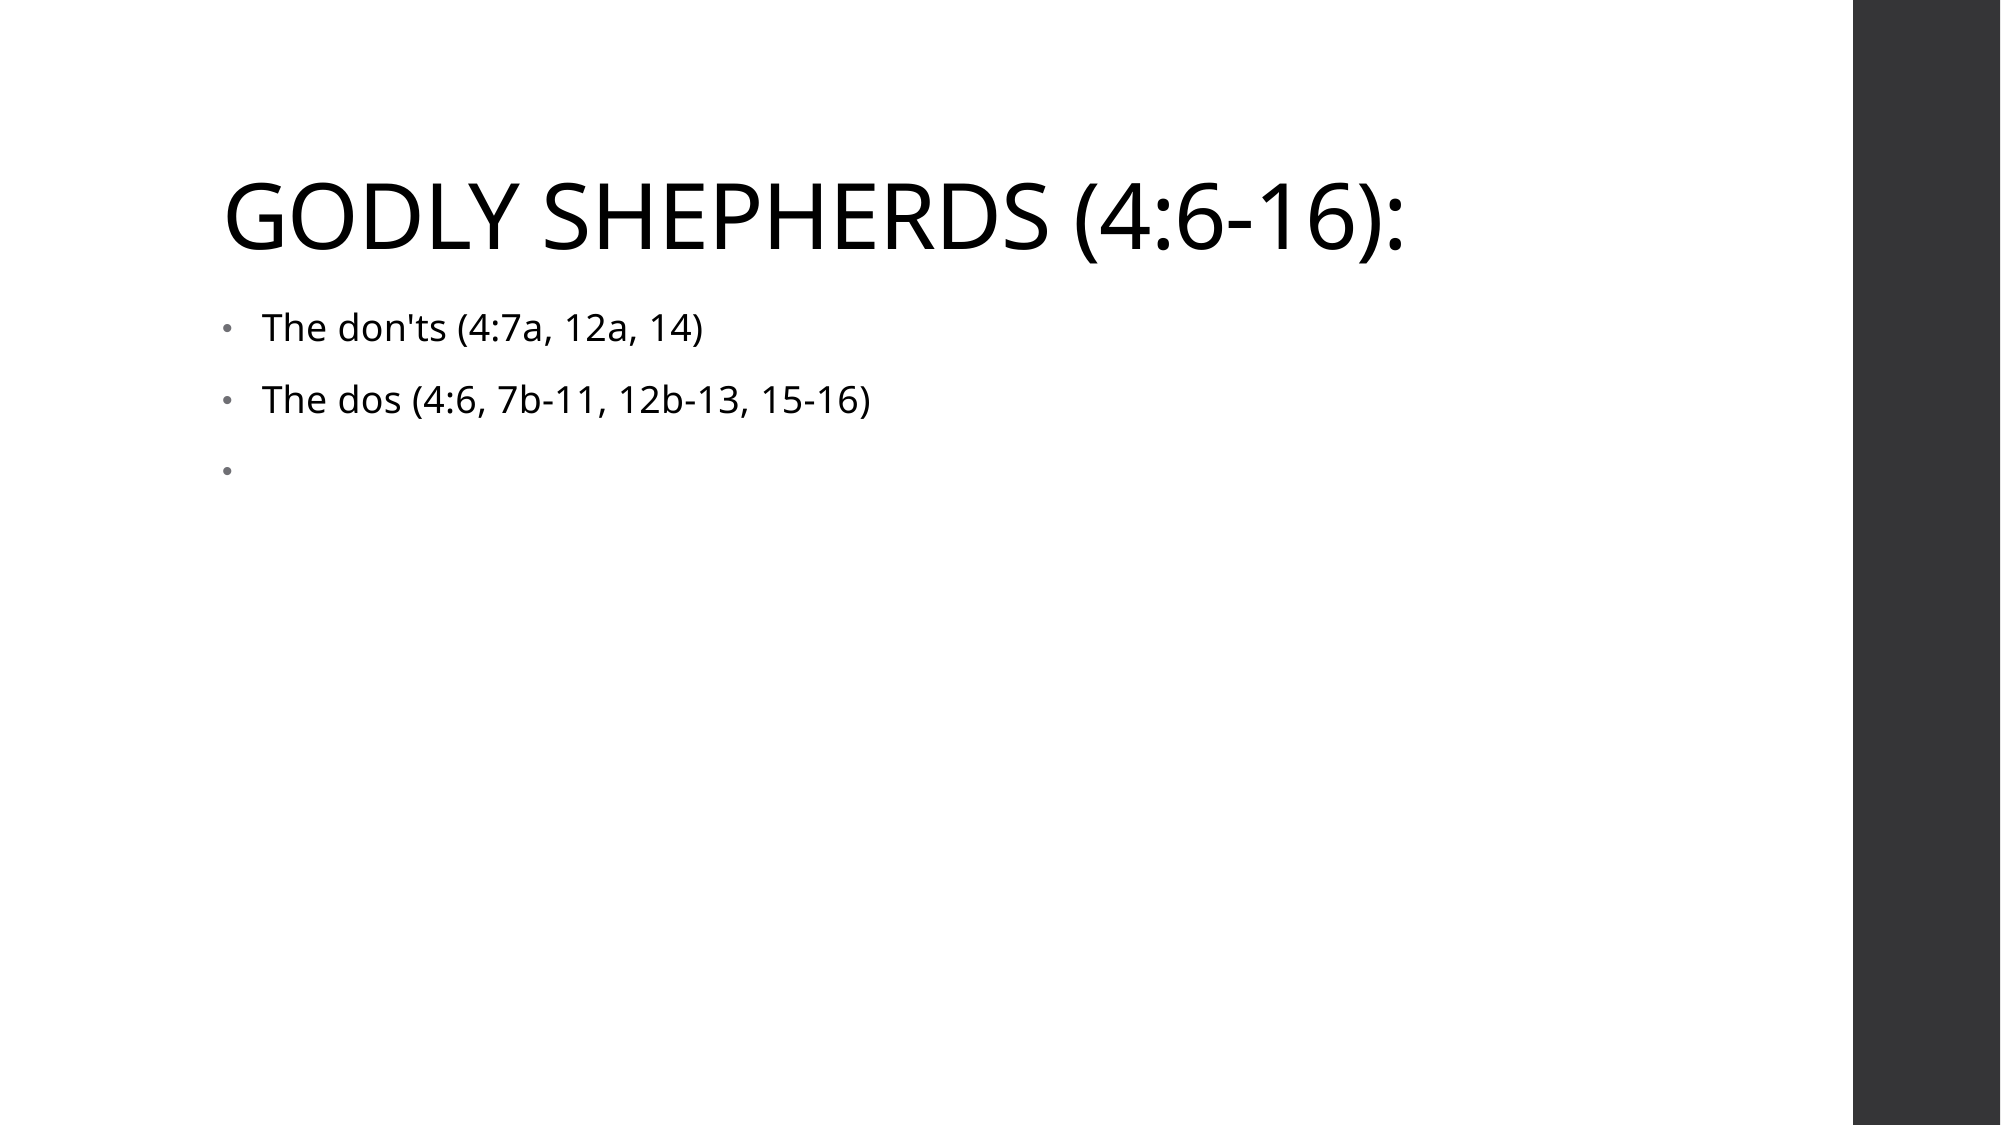

# GODLY SHEPHERDS (4:6-16):
 The don'ts (4:7a, 12a, 14)
 The dos (4:6, 7b-11, 12b-13, 15-16)